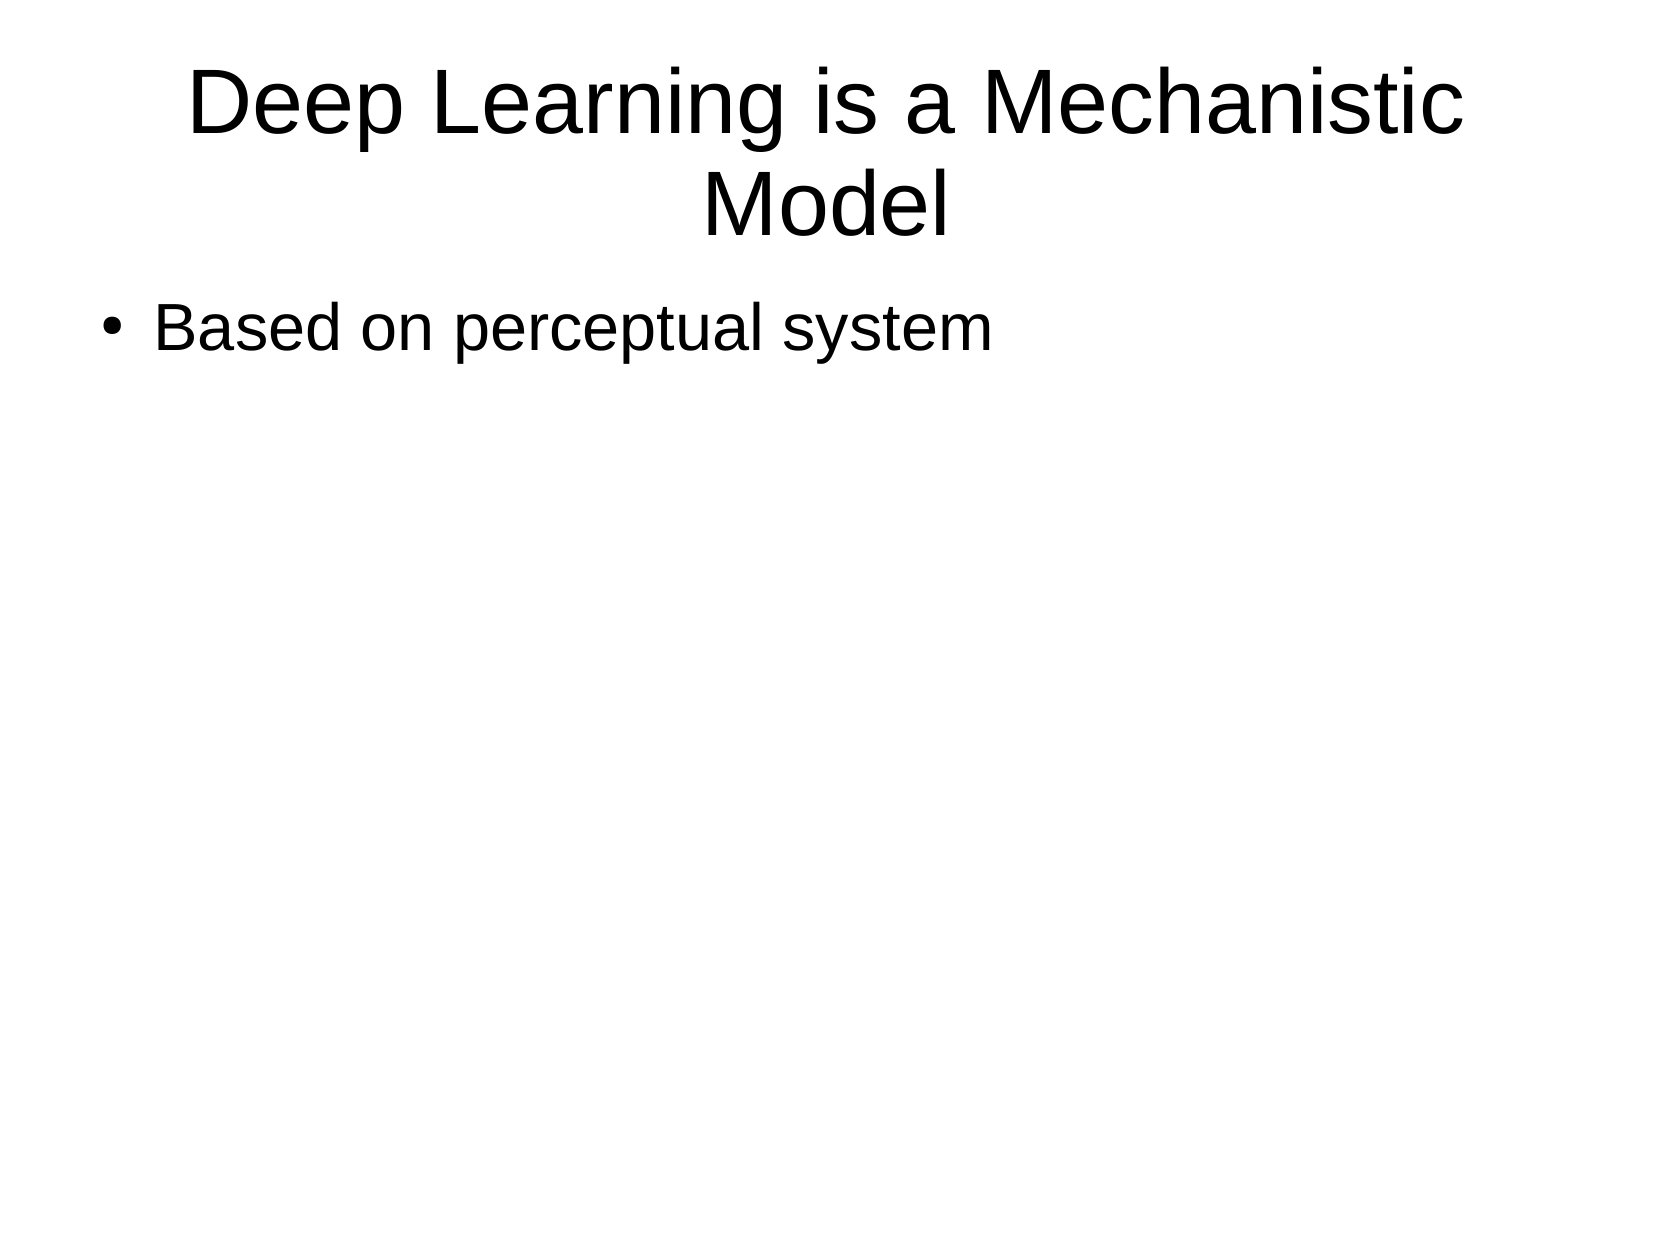

# Deep Learning is a Mechanistic Model
Based on perceptual system